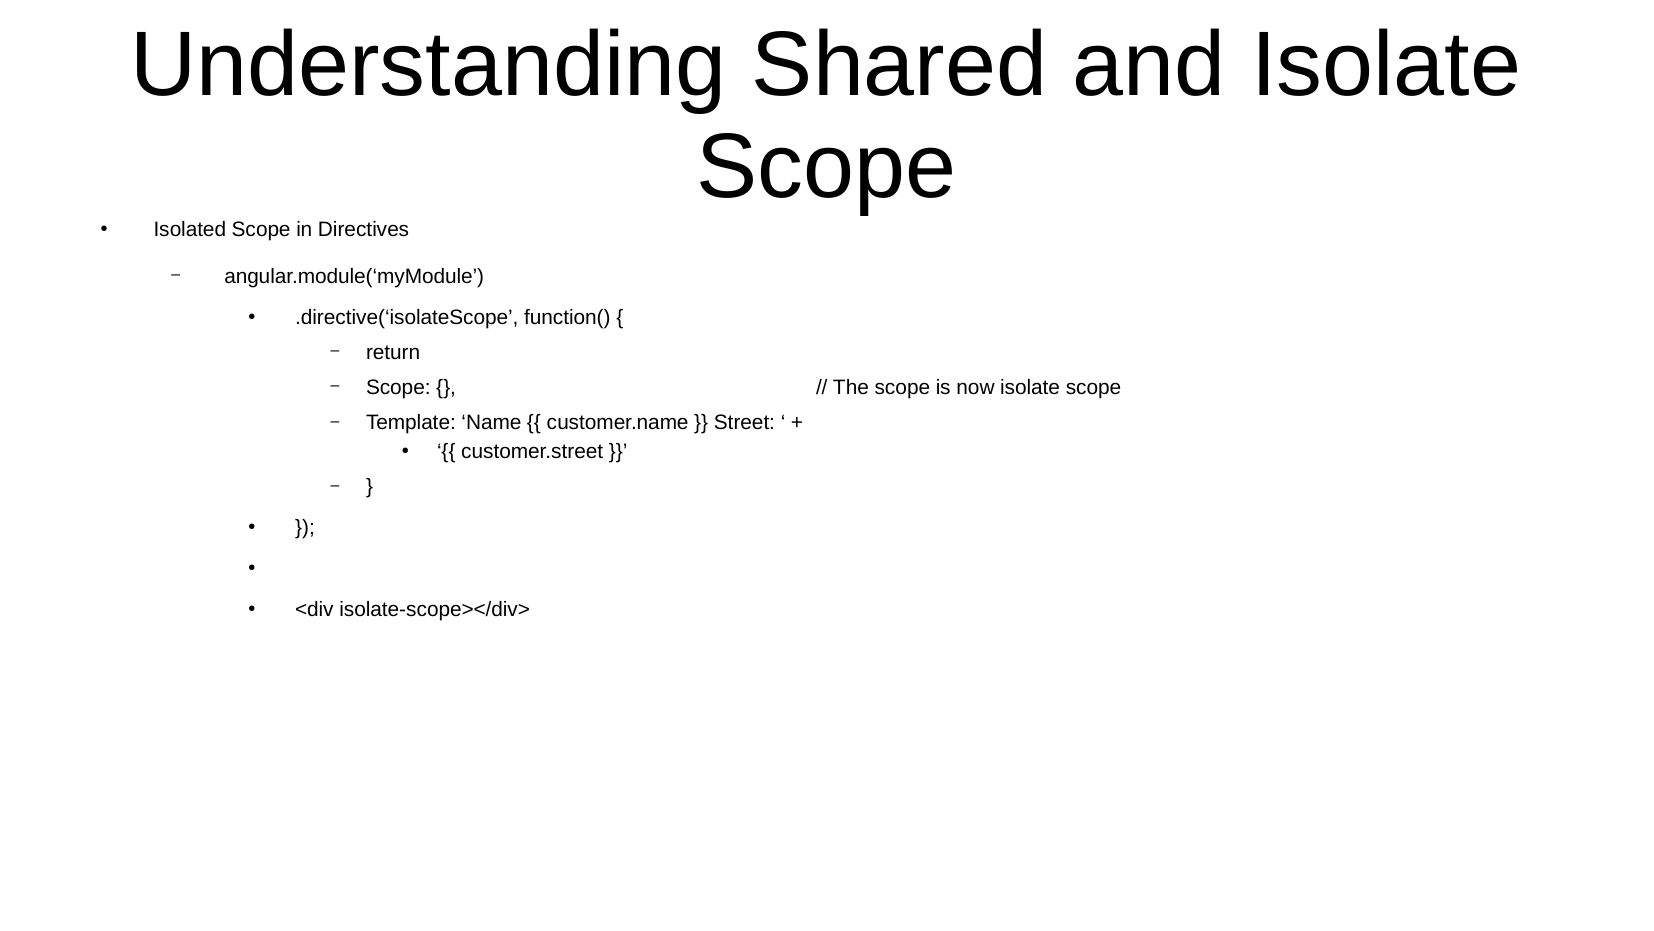

# Understanding Shared and Isolate Scope
Isolated Scope in Directives
angular.module(‘myModule’)
.directive(‘isolateScope’, function() {
return
Scope: {},					// The scope is now isolate scope
Template: ‘Name {{ customer.name }} Street: ‘ +
‘{{ customer.street }}’
}
});
<div isolate-scope></div>